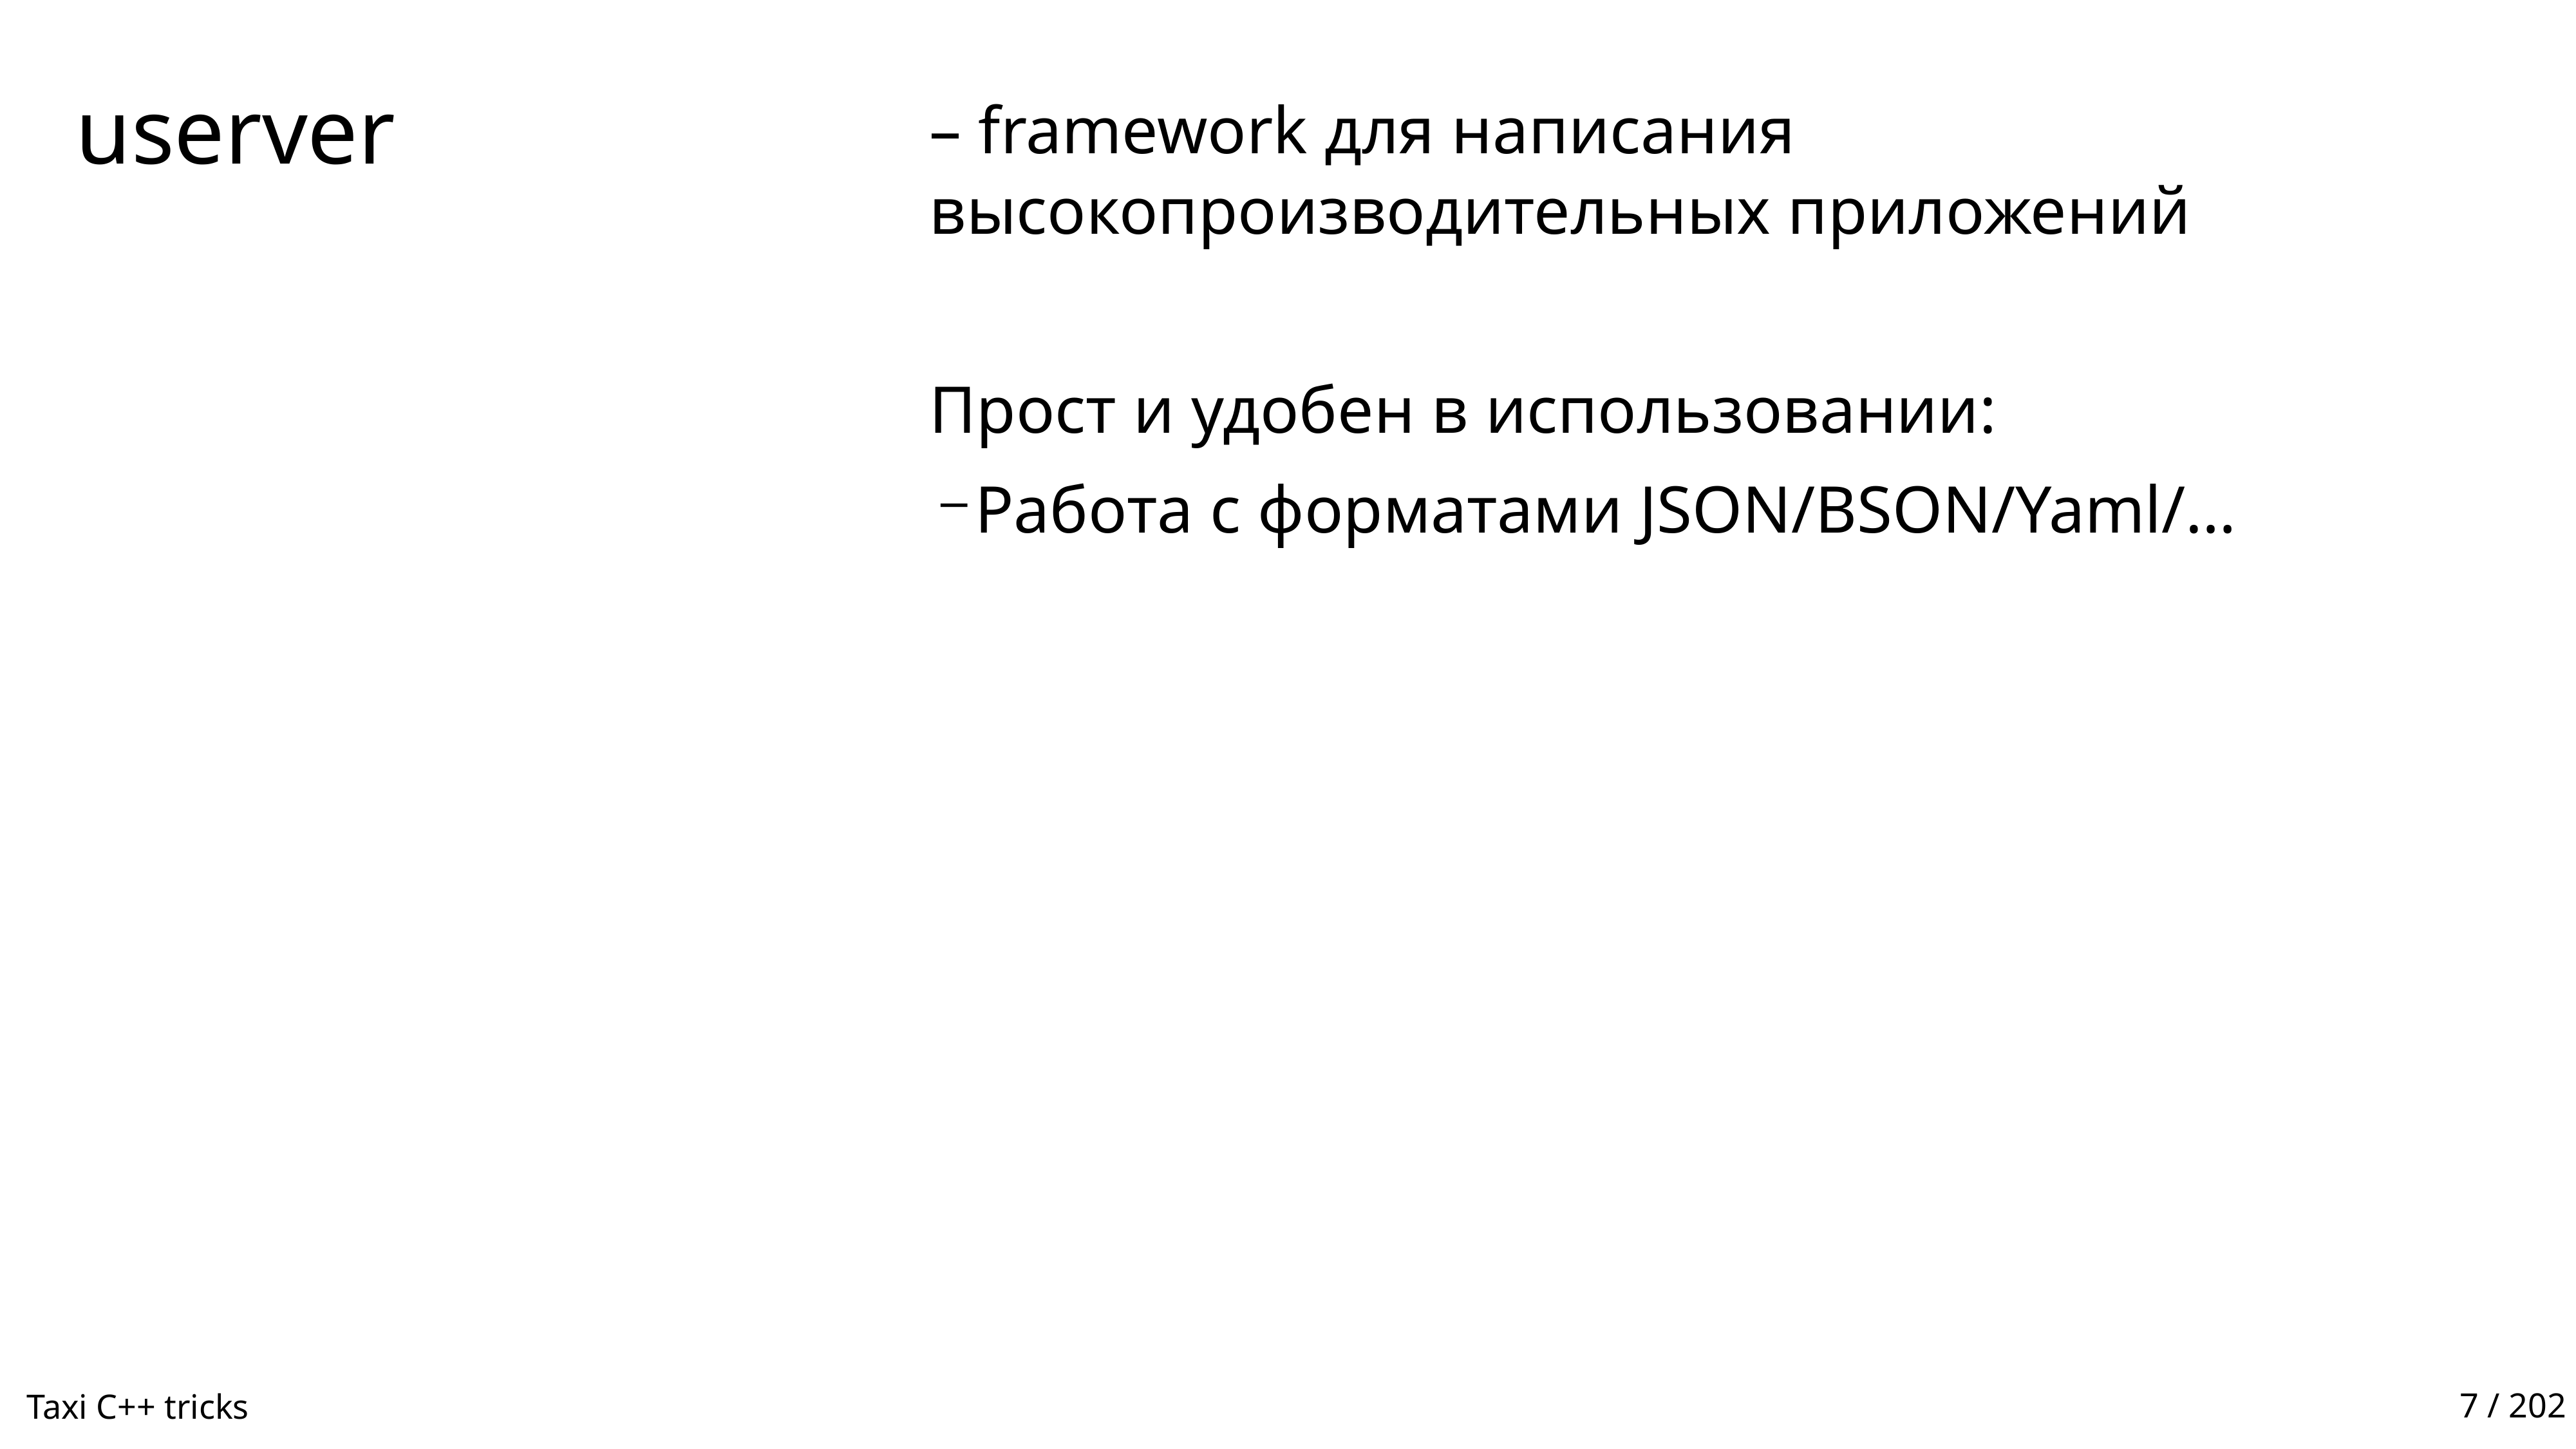

# userver
– framework для написания высокопроизводительных приложений
Прост и удобен в использовании:
Работа с форматами JSON/BSON/Yaml/…
Taxi C++ tricks